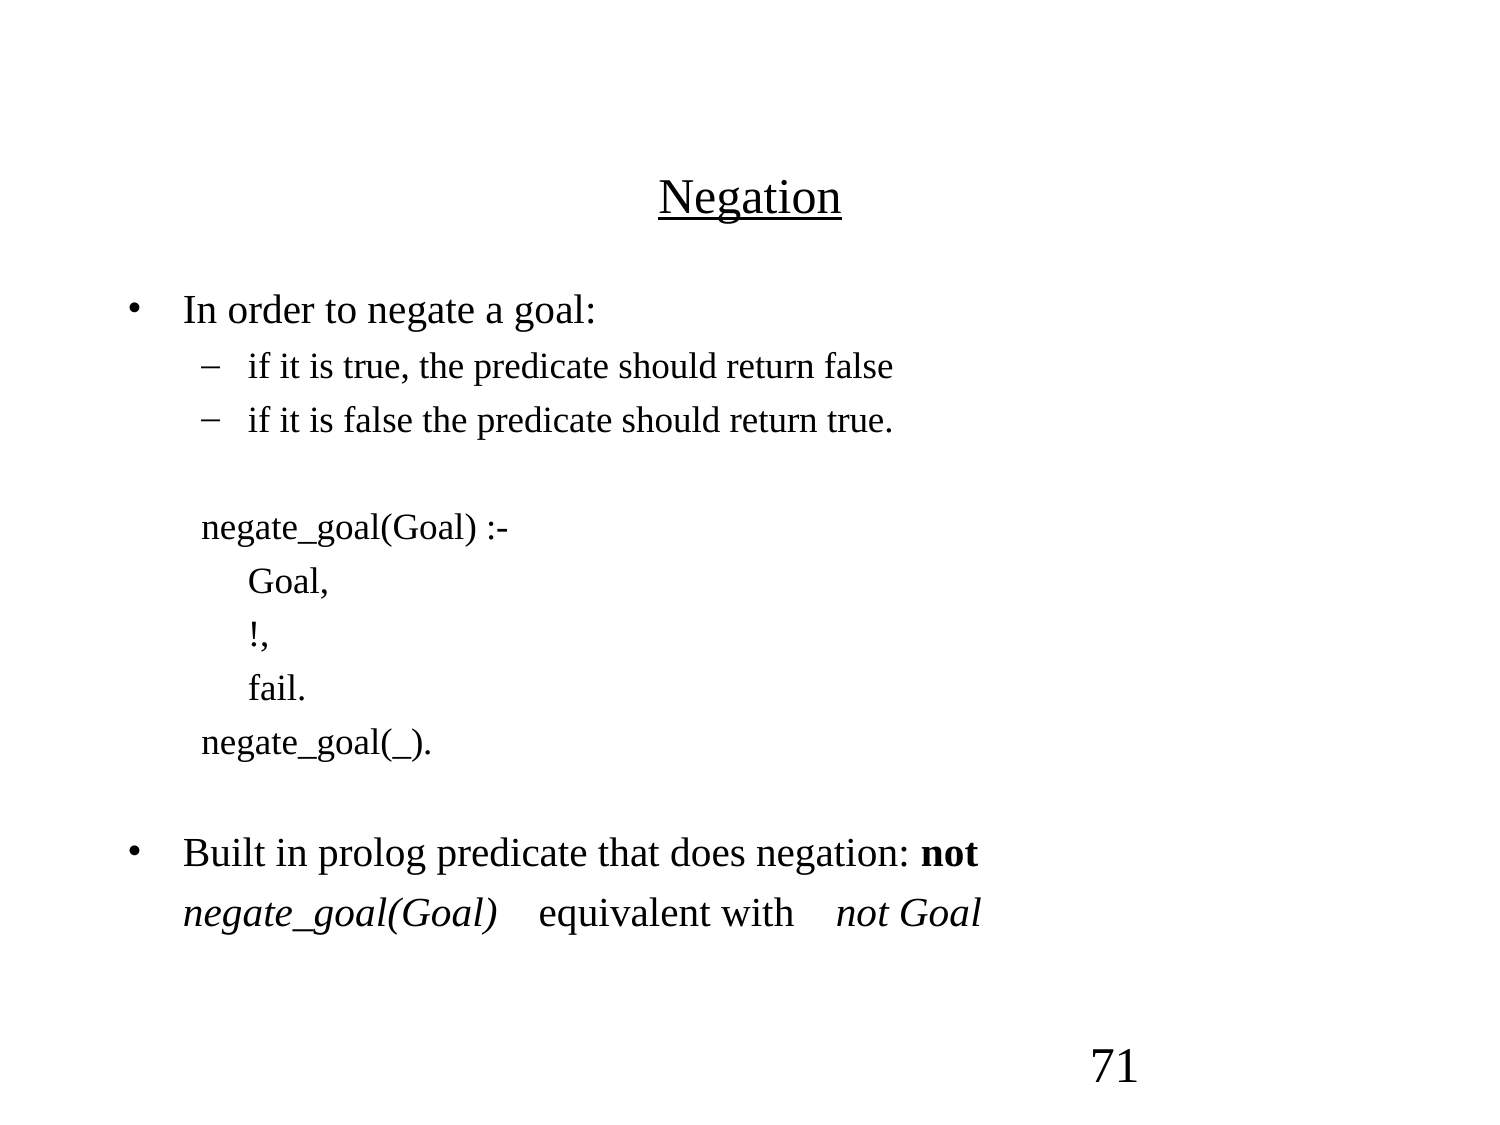

# Negation
In order to negate a goal:
if it is true, the predicate should return false
if it is false the predicate should return true.
negate_goal(Goal) :-
		Goal,
		!,
		fail.
negate_goal(_).
Built in prolog predicate that does negation: not
	negate_goal(Goal) equivalent with not Goal
71